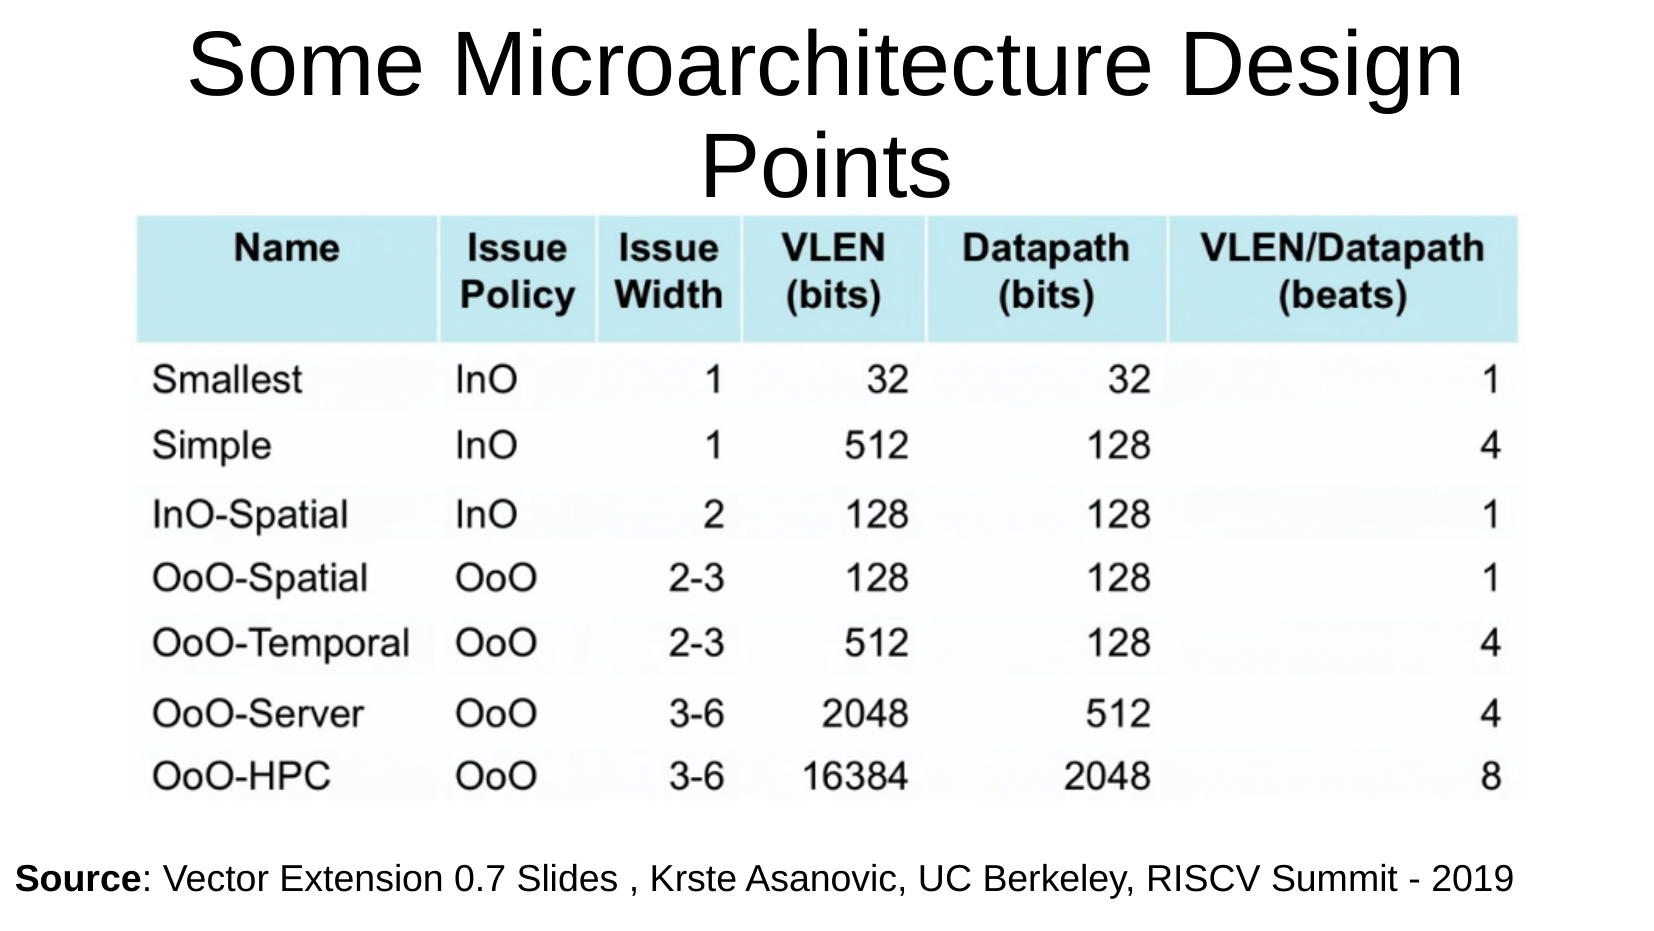

# Some Microarchitecture Design Points
Source: Vector Extension 0.7 Slides , Krste Asanovic, UC Berkeley, RISCV Summit - 2019